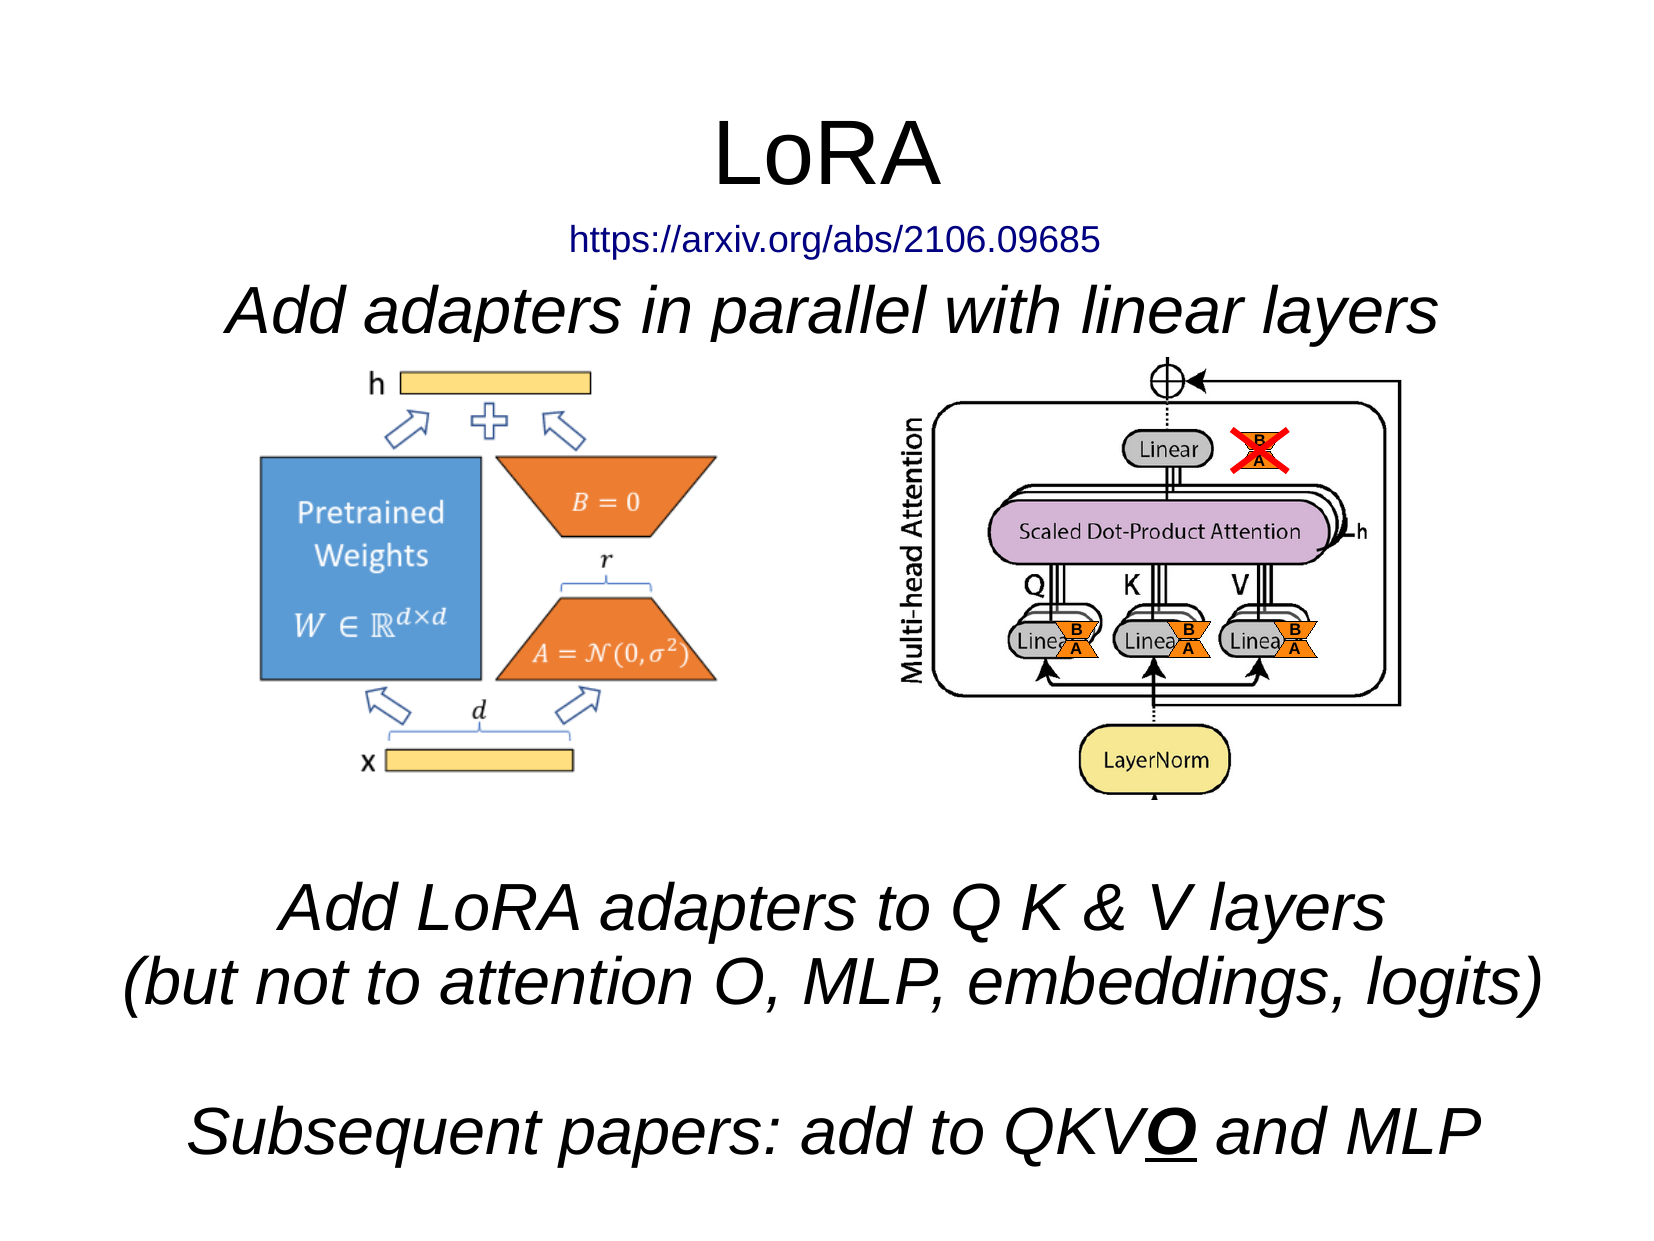

# LoRA
https://arxiv.org/abs/2106.09685
Add adapters in parallel with linear layers
B
A
B
B
B
A
A
A
Add LoRA adapters to Q K & V layers
(but not to attention O, MLP, embeddings, logits)
Subsequent papers: add to QKVO and MLP